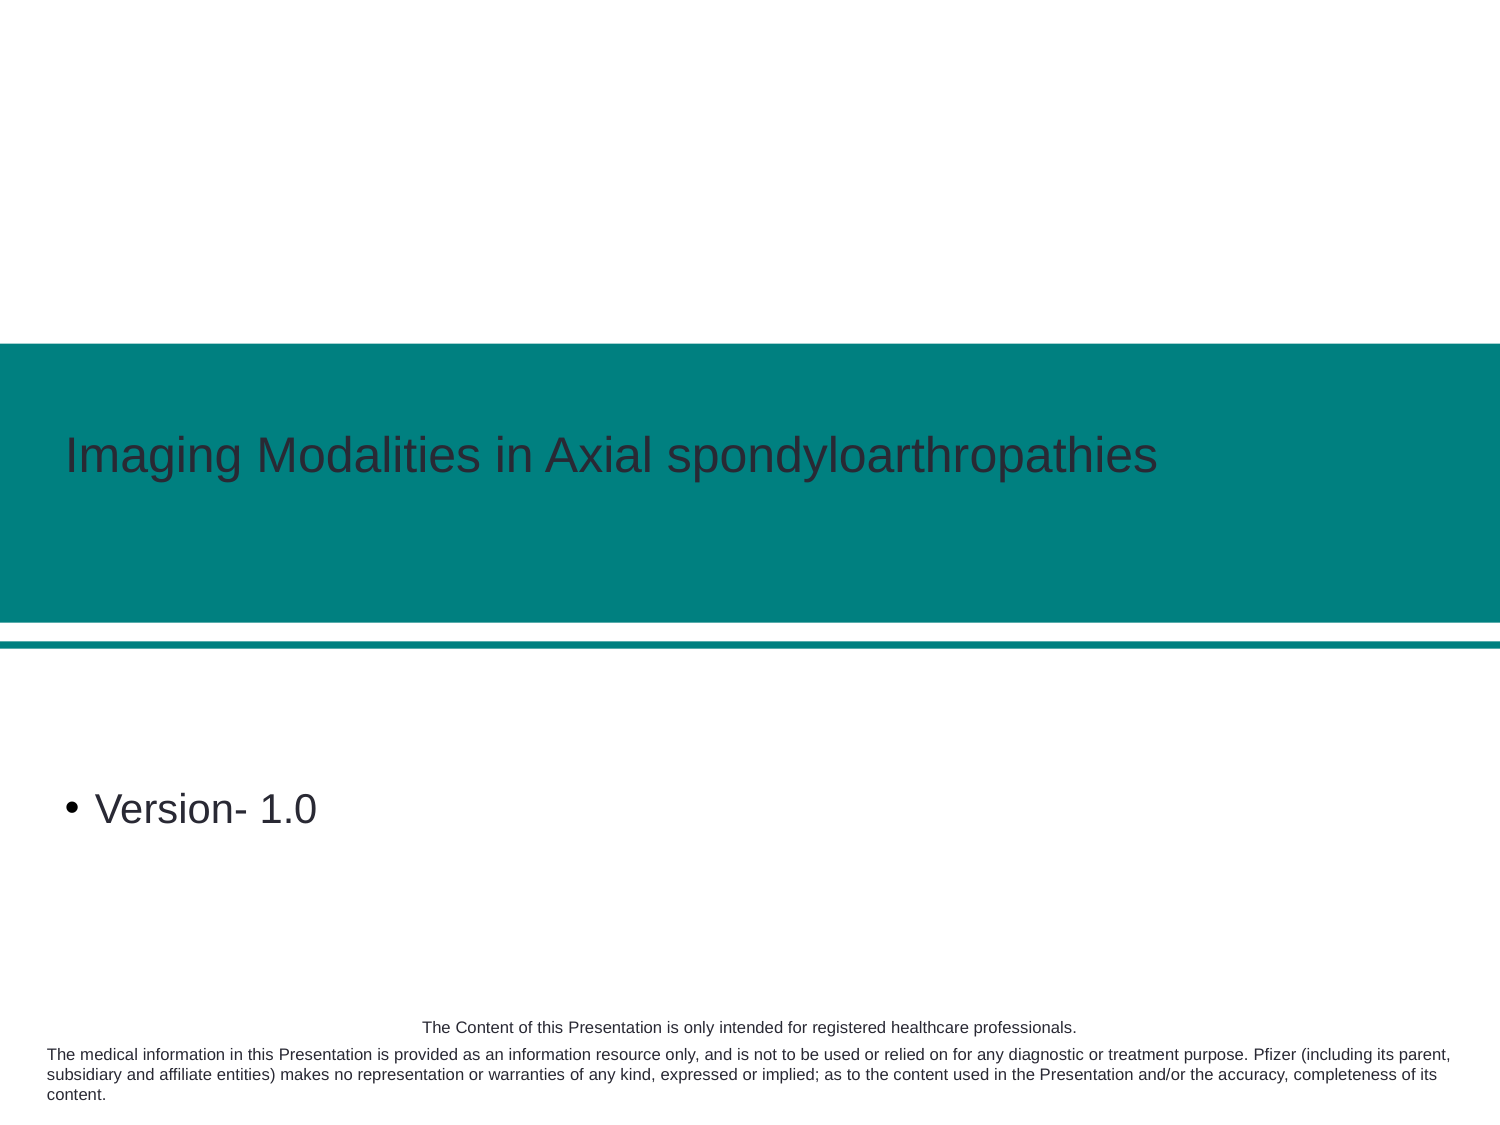

# Imaging Modalities in Axial spondyloarthropathies
Version- 1.0